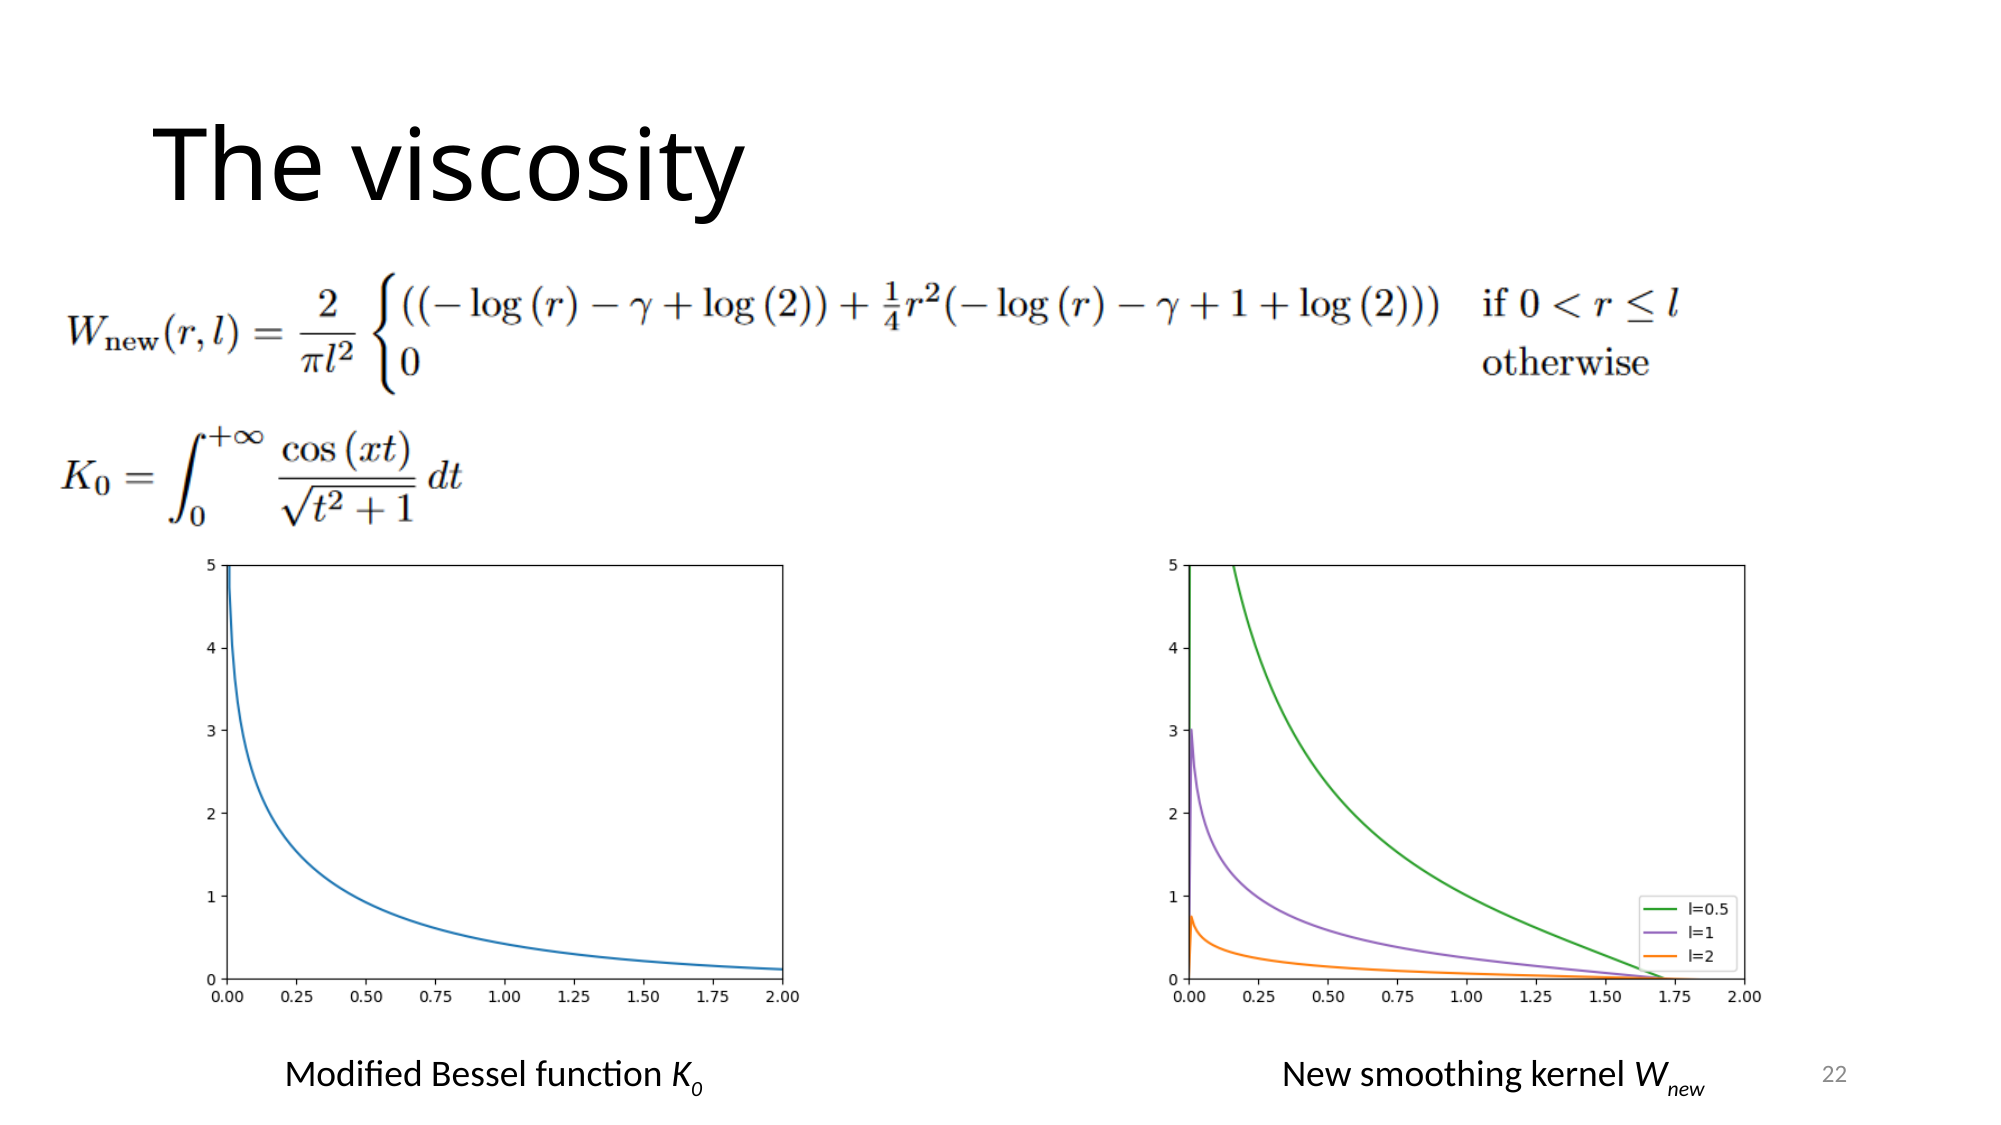

# The viscosity
Modified Bessel function K0
New smoothing kernel Wnew
22